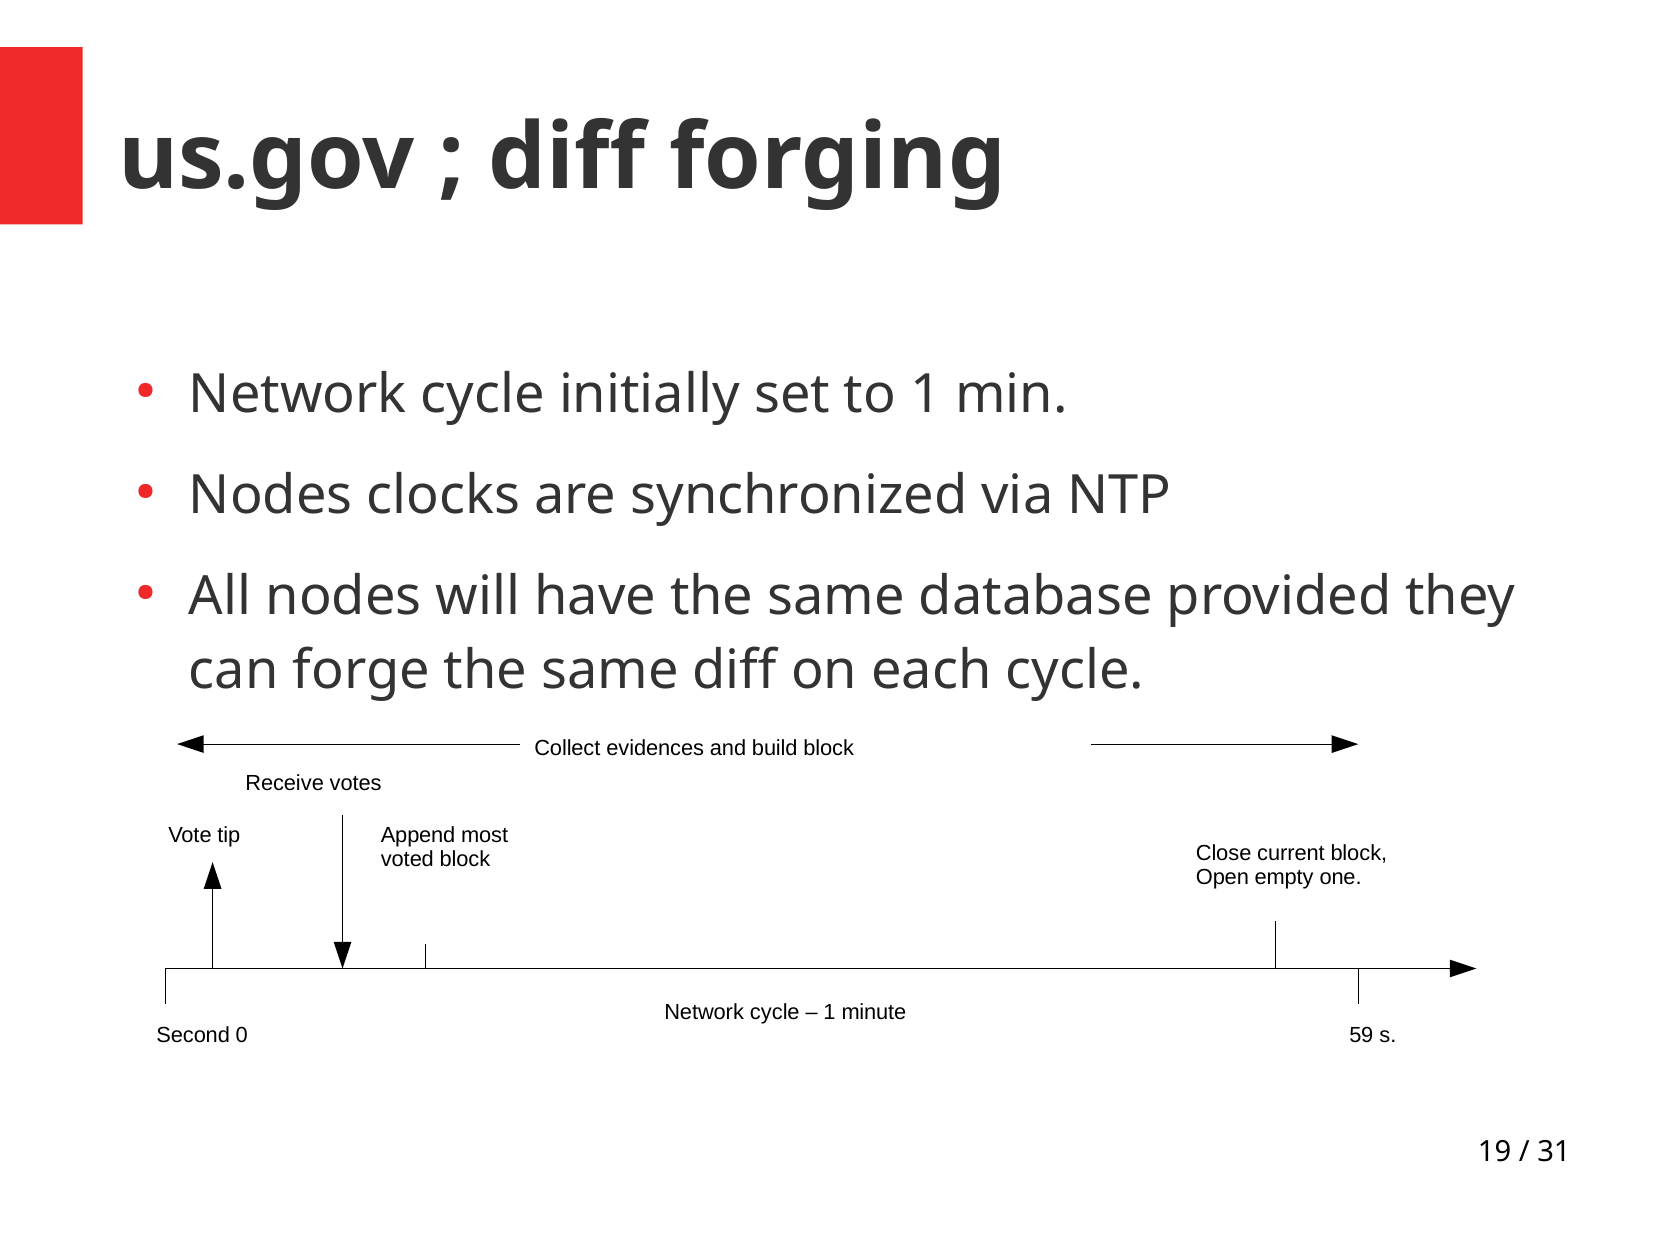

# us.gov ; diff forging
Network cycle initially set to 1 min.
Nodes clocks are synchronized via NTP
All nodes will have the same database provided they can forge the same diff on each cycle.
Collect evidences and build block
Receive votes
Vote tip
Append most voted block
Close current block,
Open empty one.
Network cycle – 1 minute
Second 0
59 s.
19